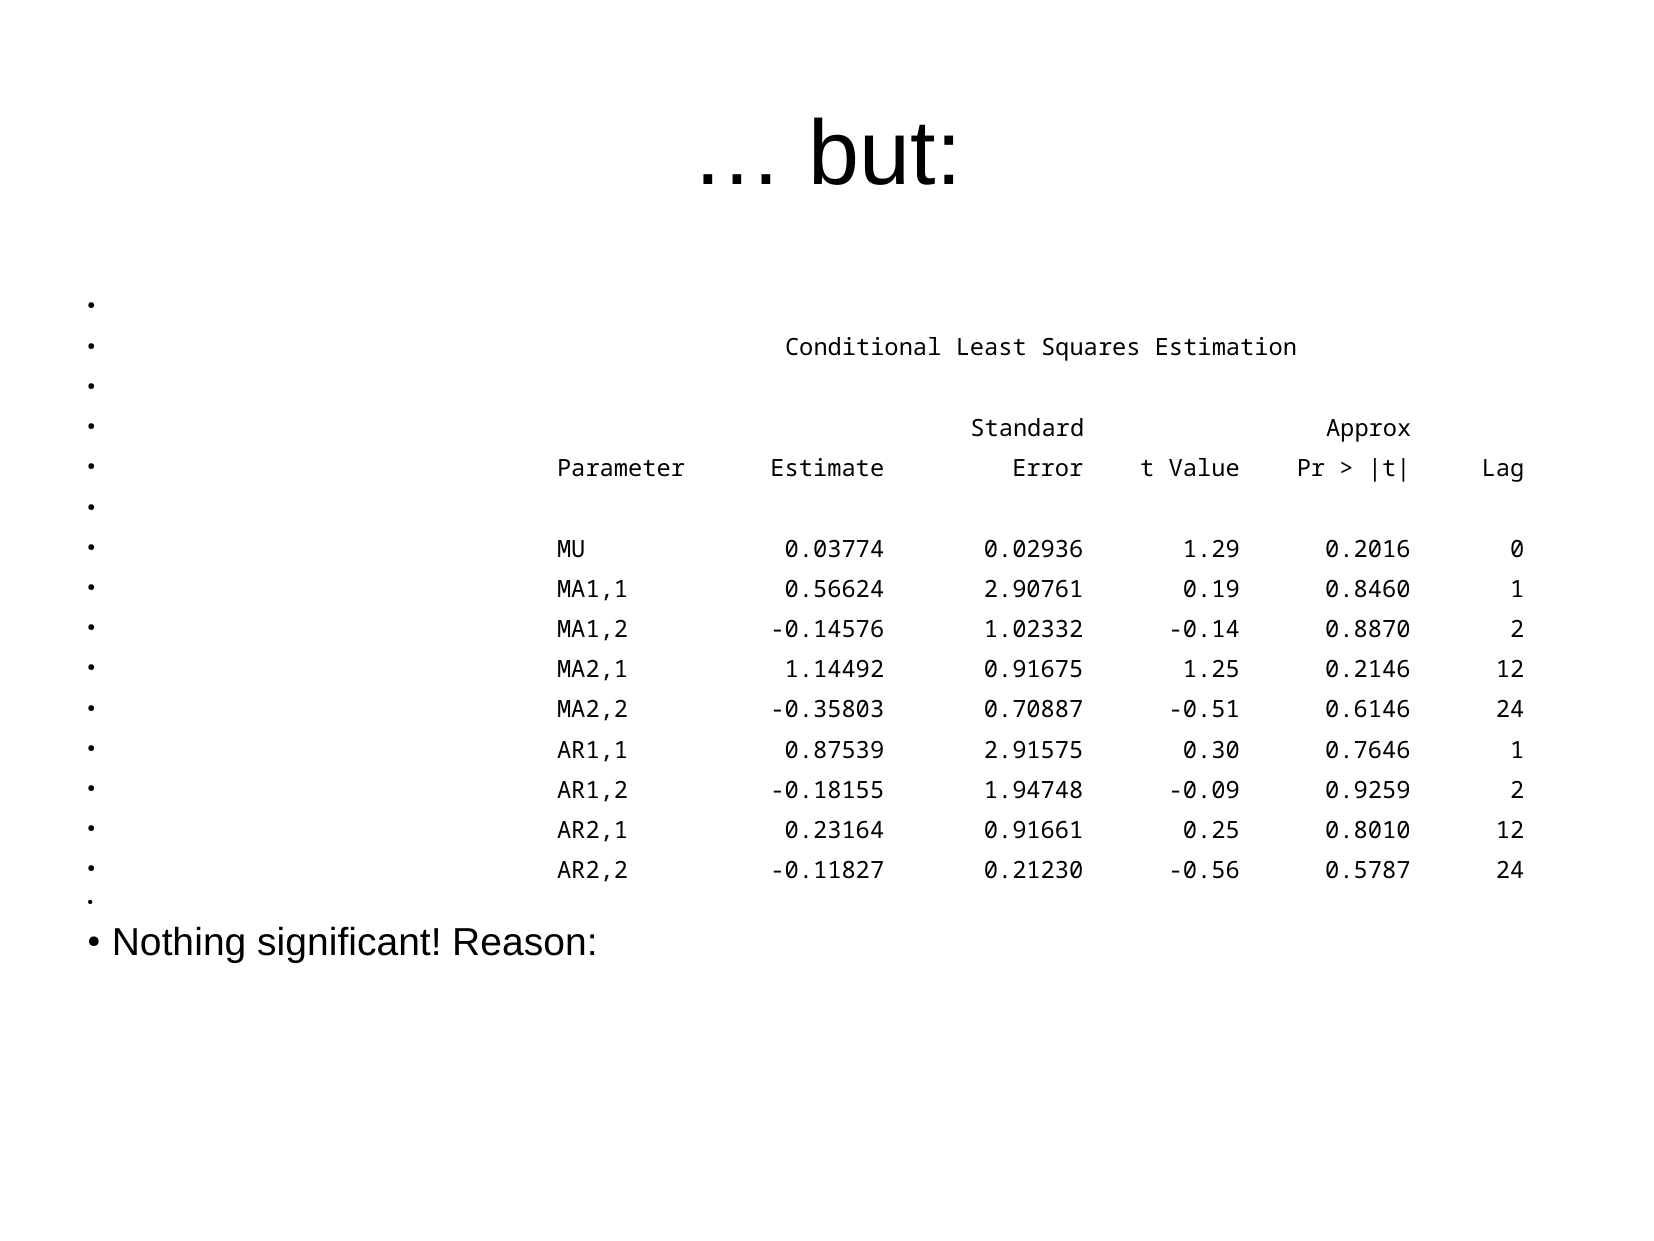

# … but:
 Conditional Least Squares Estimation
 Standard Approx
 Parameter Estimate Error t Value Pr > |t| Lag
 MU 0.03774 0.02936 1.29 0.2016 0
 MA1,1 0.56624 2.90761 0.19 0.8460 1
 MA1,2 -0.14576 1.02332 -0.14 0.8870 2
 MA2,1 1.14492 0.91675 1.25 0.2146 12
 MA2,2 -0.35803 0.70887 -0.51 0.6146 24
 AR1,1 0.87539 2.91575 0.30 0.7646 1
 AR1,2 -0.18155 1.94748 -0.09 0.9259 2
 AR2,1 0.23164 0.91661 0.25 0.8010 12
 AR2,2 -0.11827 0.21230 -0.56 0.5787 24
 Nothing significant! Reason: